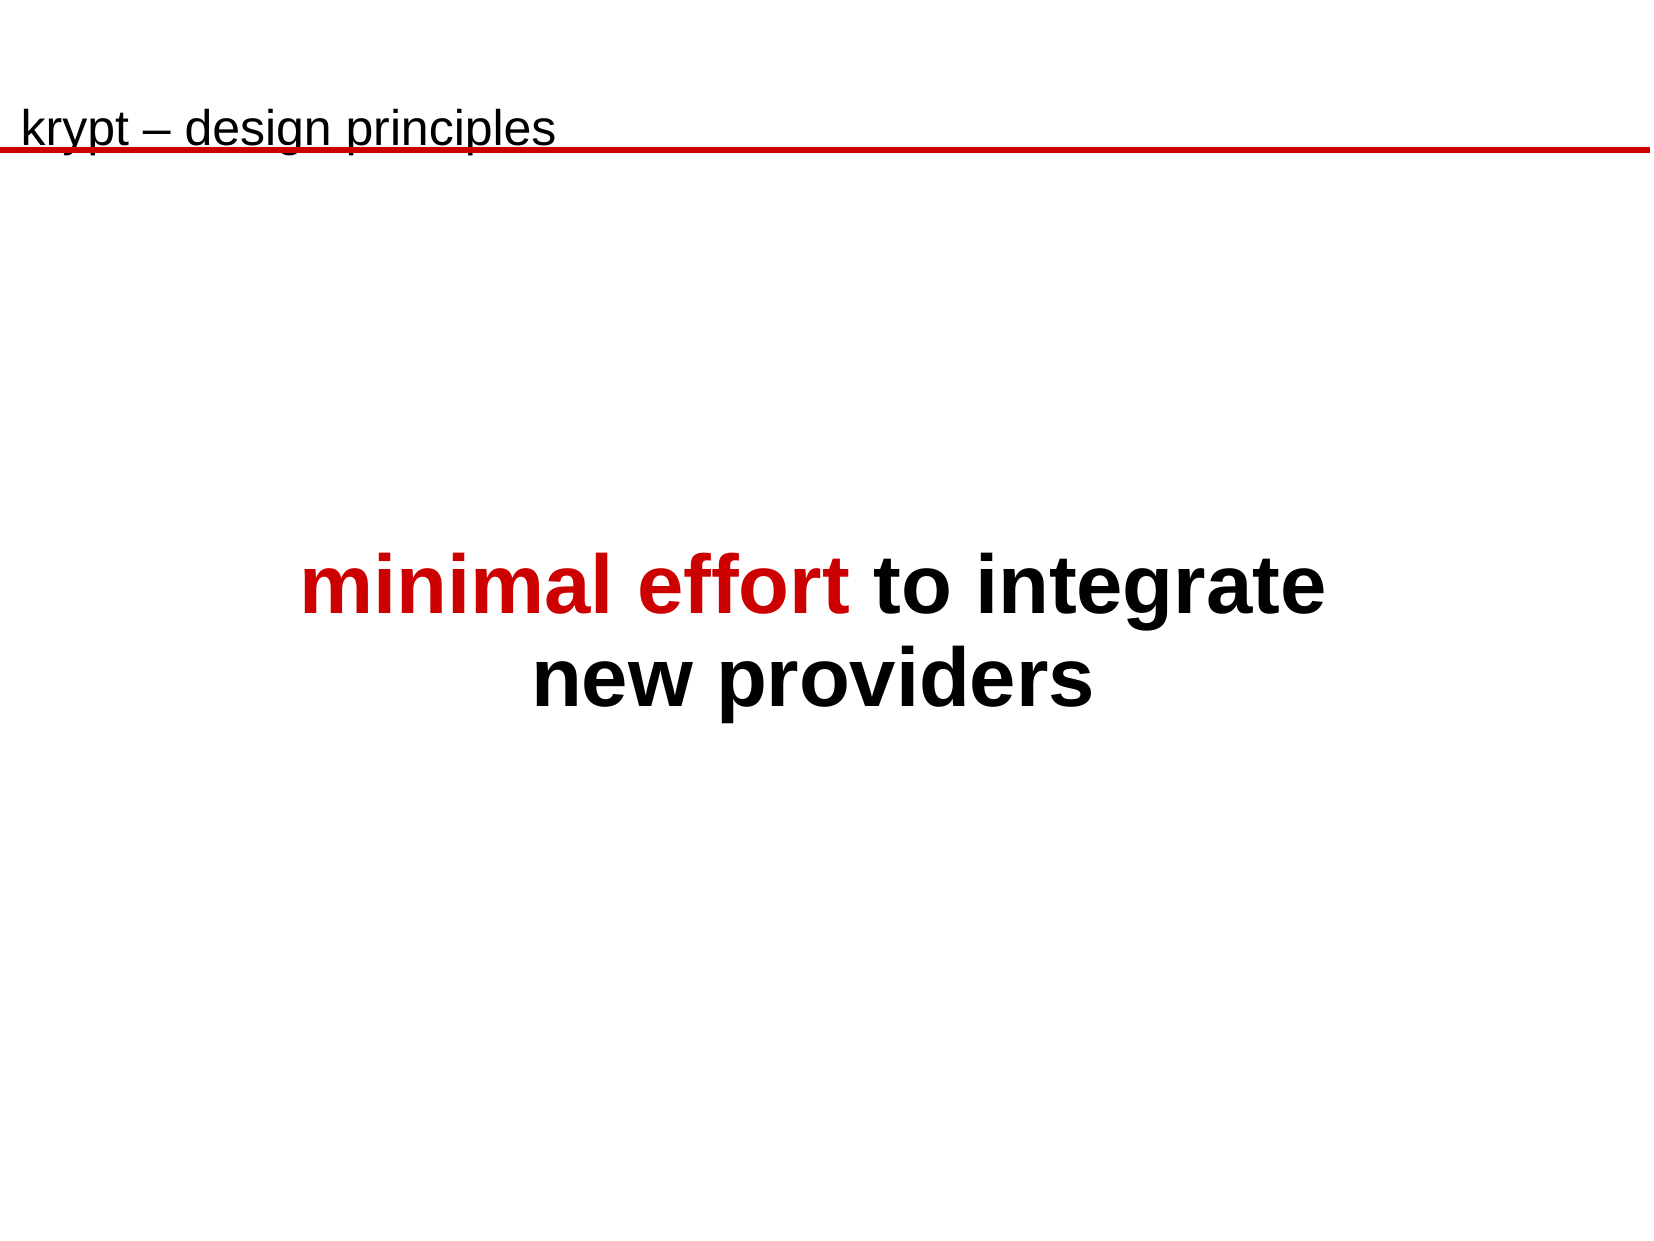

#
krypt – design principles
minimal effort to integrate
new providers